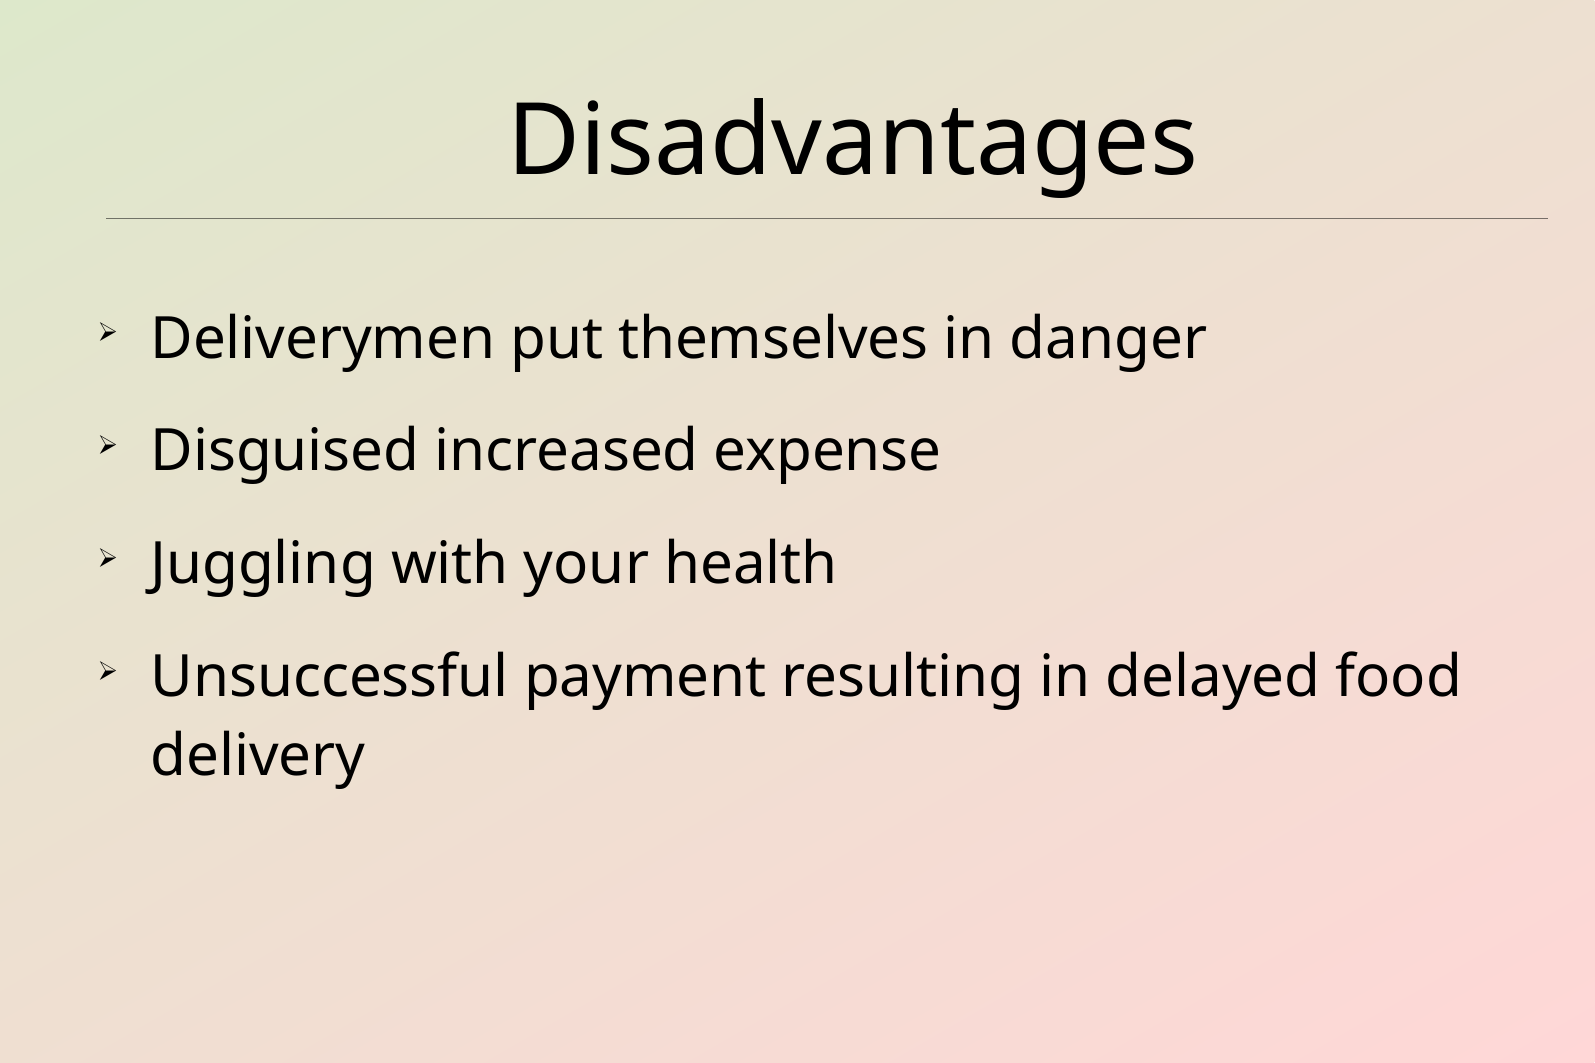

# Disadvantages
Deliverymen put themselves in danger
Disguised increased expense
Juggling with your health
Unsuccessful payment resulting in delayed food delivery